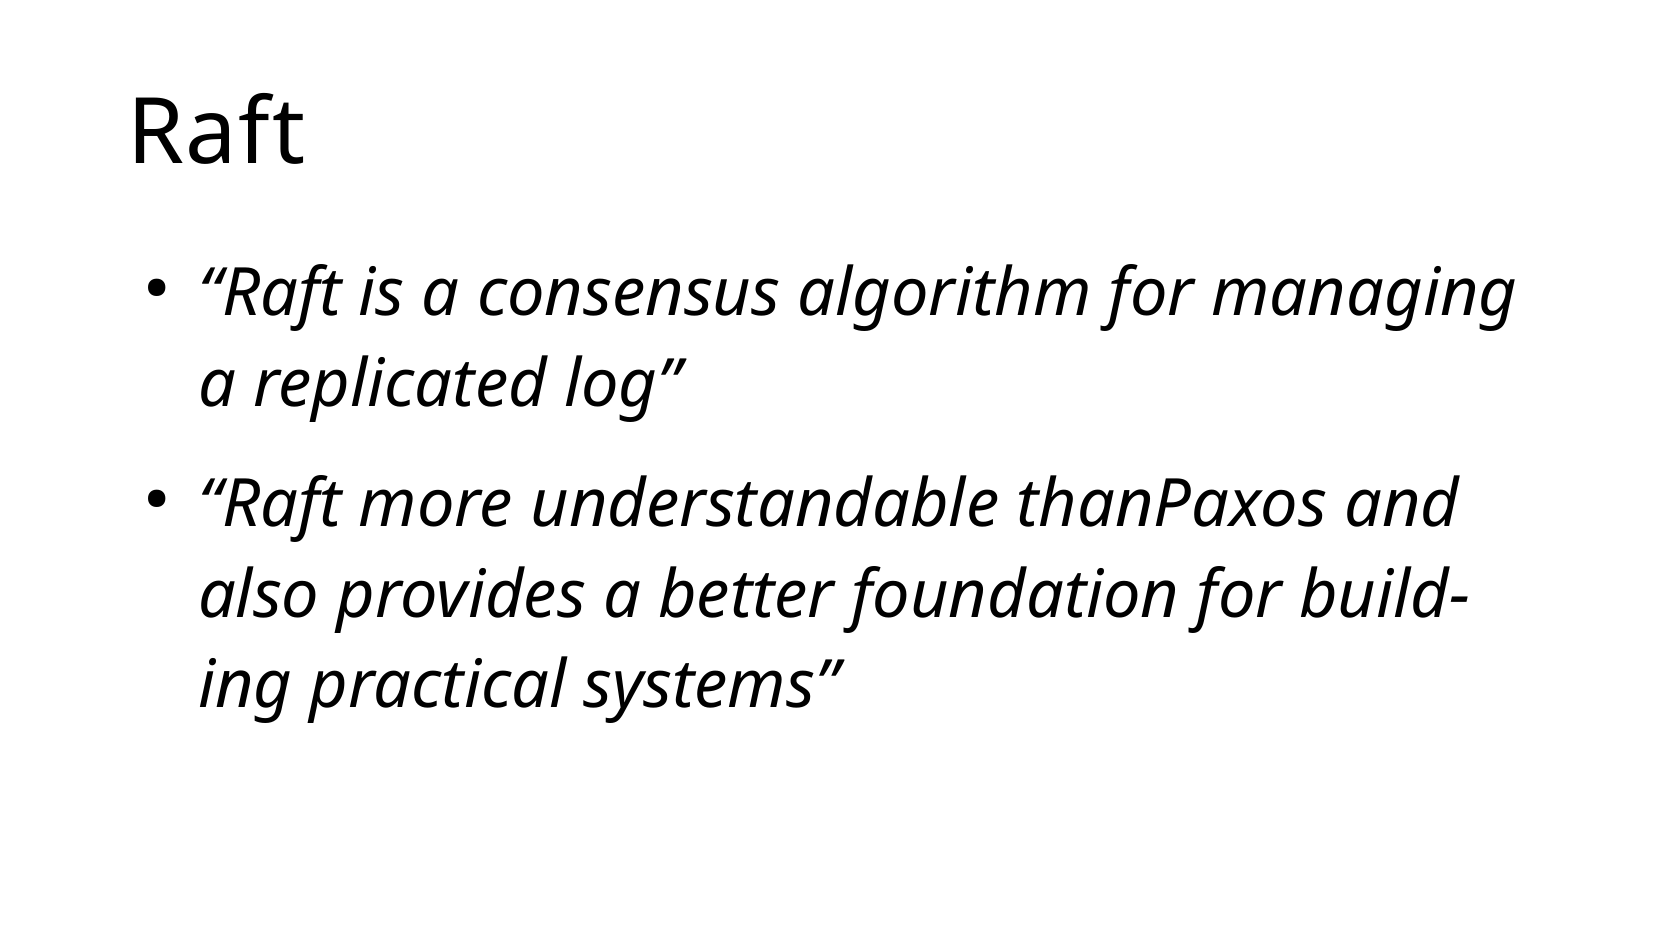

# Raft
“Raft is a consensus algorithm for managing a replicated log”
“Raft more understandable thanPaxos and also provides a better foundation for build-ing practical systems”